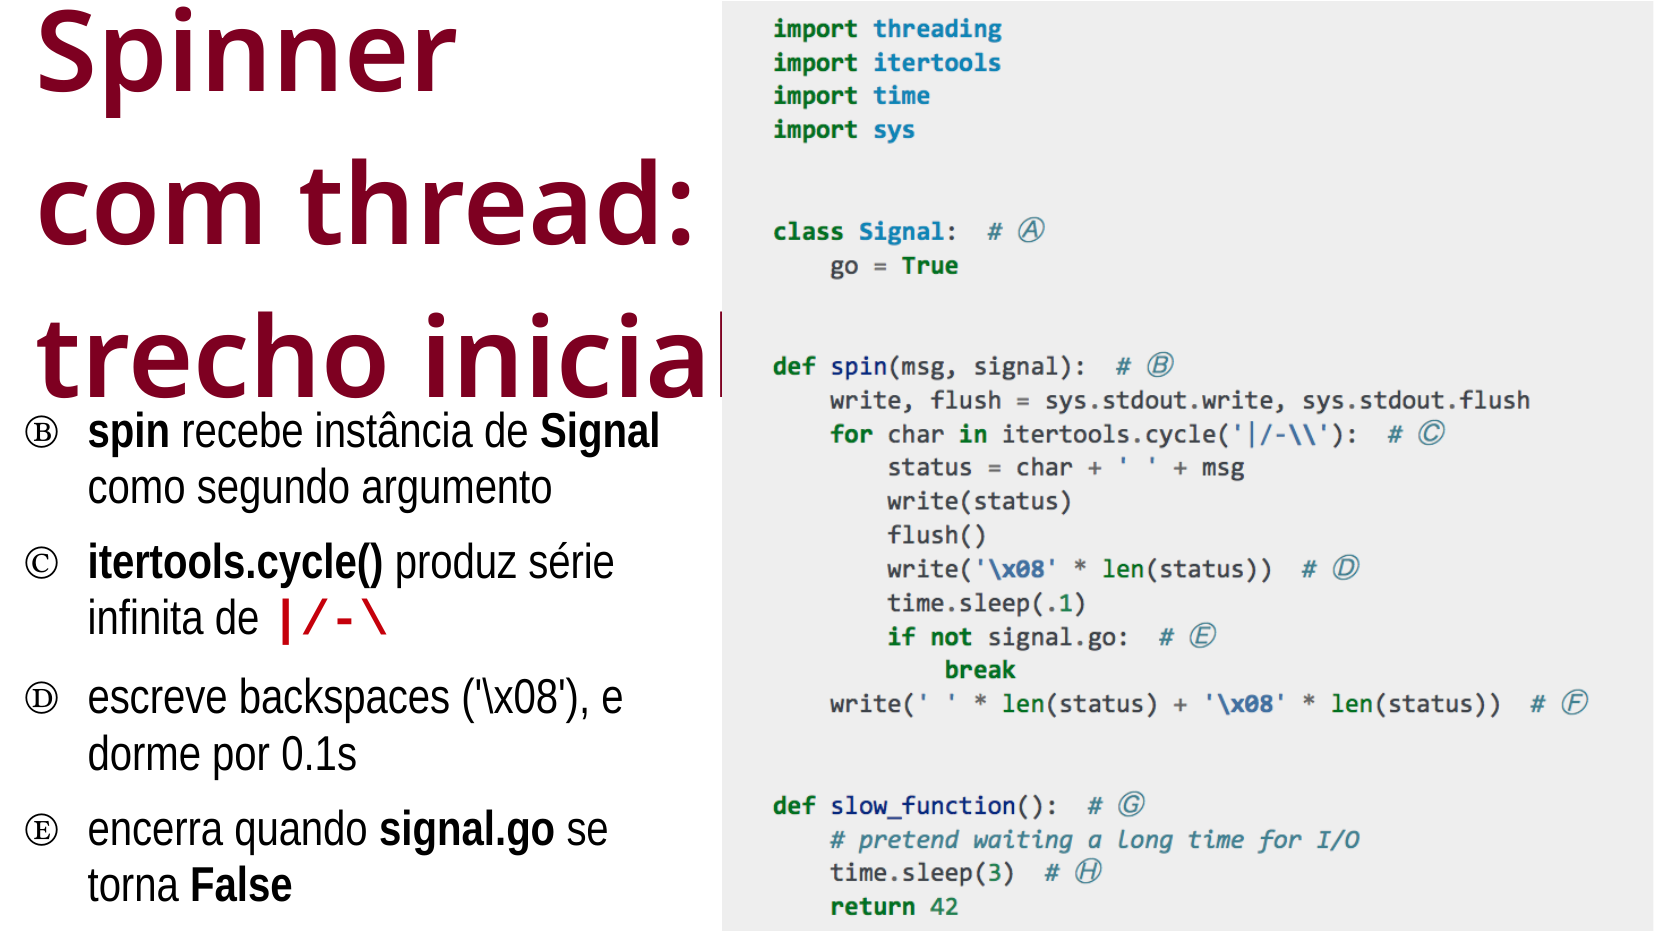

# Spinner com thread: trecho inicial
Ⓑ	spin recebe instância de Signal como segundo argumento
Ⓒ	itertools.cycle() produz série infinita de |/-\
Ⓓ	escreve backspaces ('\x08'), e dorme por 0.1s
Ⓔ	encerra quando signal.go se torna False